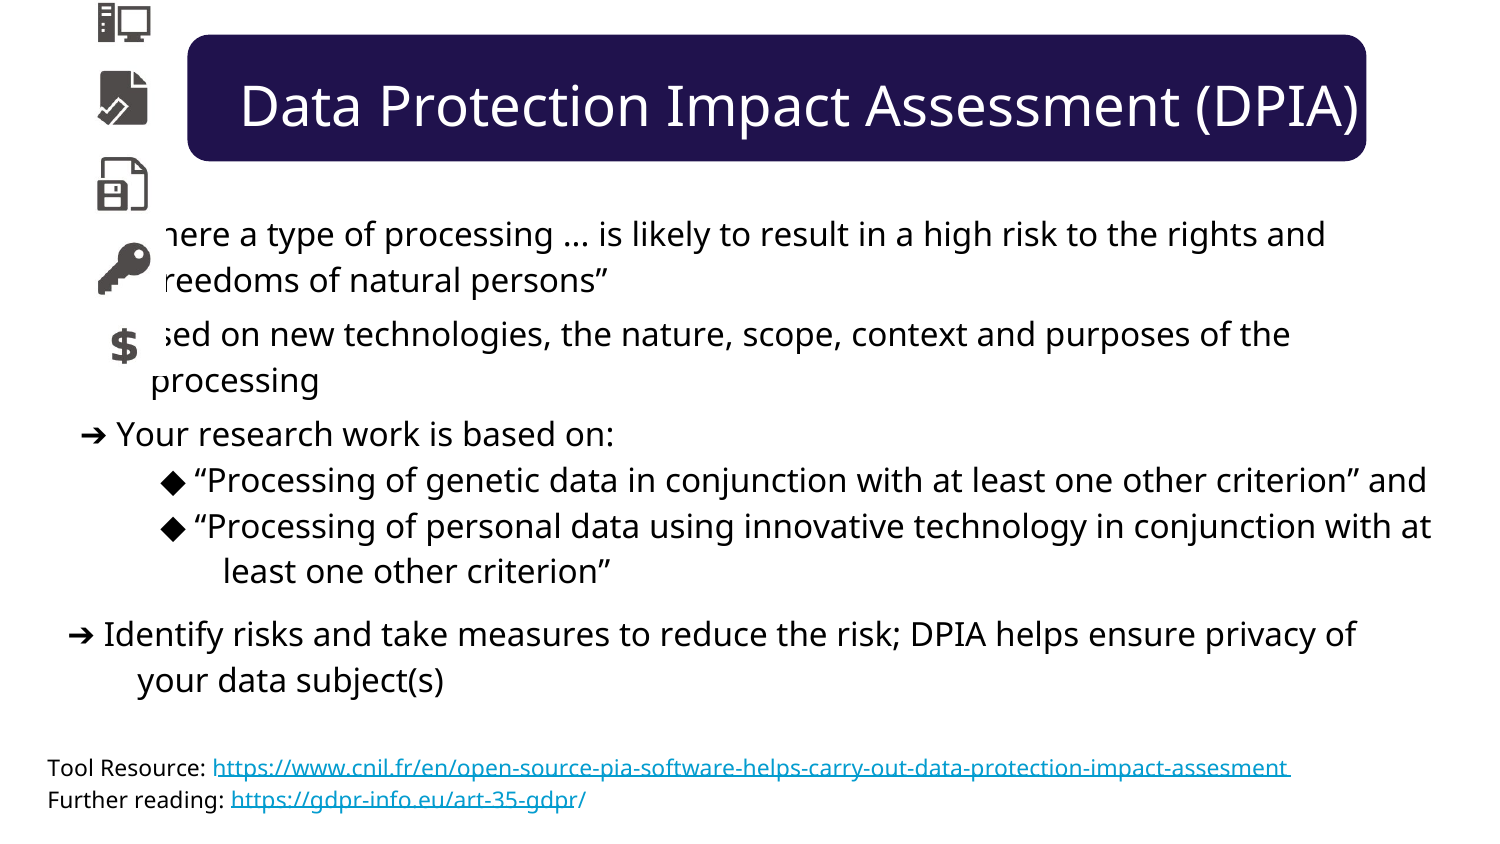

Data Protection Impact Assessment (DPIA)
➔ “Where a type of processing ... is likely to result in a high risk to the rights and
freedoms of natural persons”
➔ Based on new technologies, the nature, scope, context and purposes of the
processing
➔ Your research work is based on:
◆ “Processing of genetic data in conjunction with at least one other criterion” and
◆ “Processing of personal data using innovative technology in conjunction with at
least one other criterion”
➔ Identify risks and take measures to reduce the risk; DPIA helps ensure privacy of
your data subject(s)
Tool Resource: https://www.cnil.fr/en/open-source-pia-software-helps-carry-out-data-protection-impact-assesment
Further reading: https://gdpr-info.eu/art-35-gdpr/